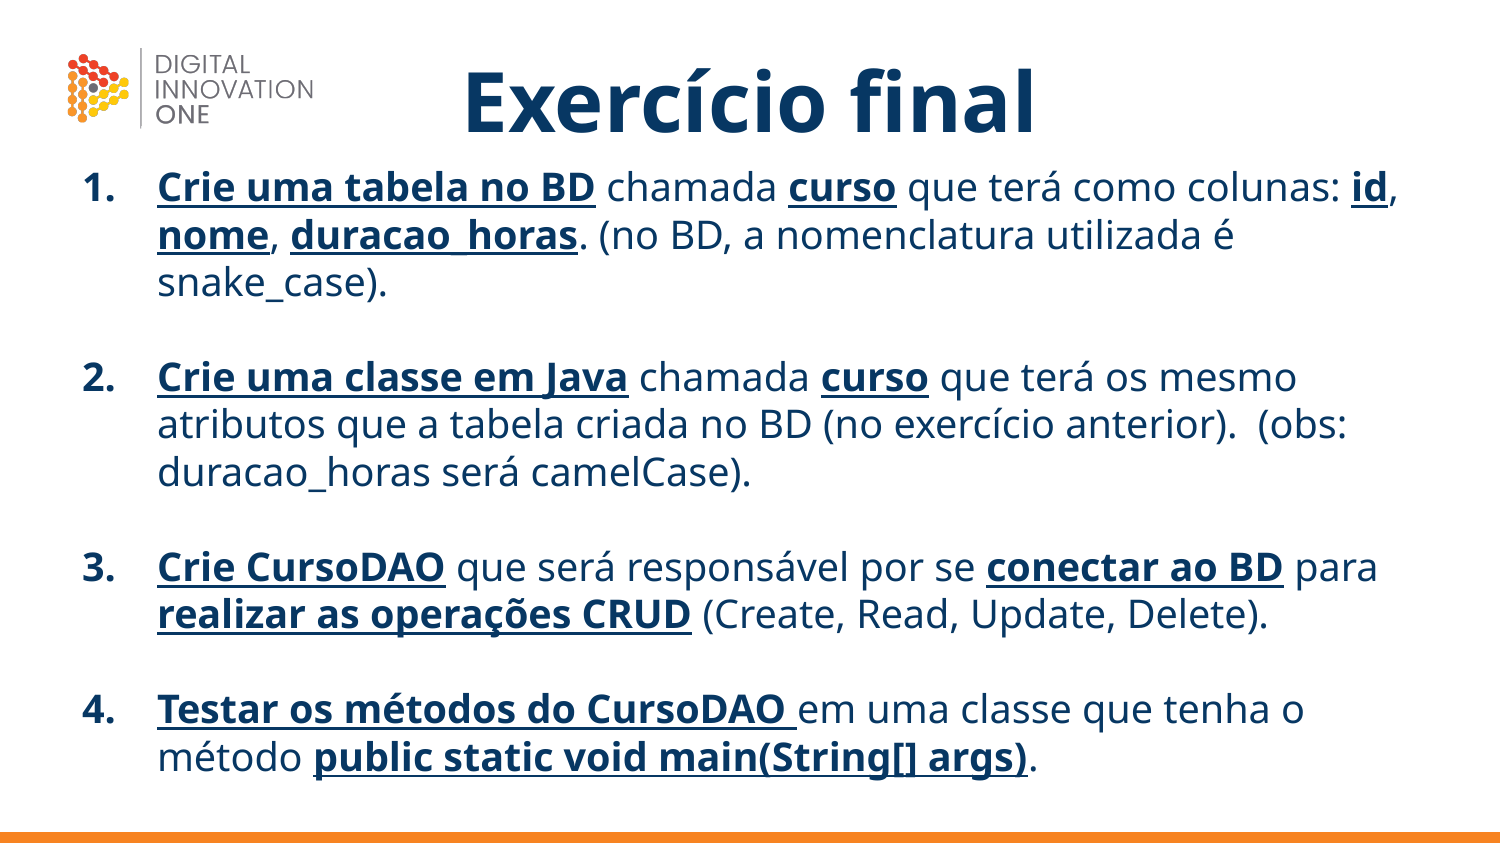

# Exercício final
Crie uma tabela no BD chamada curso que terá como colunas: id, nome, duracao_horas. (no BD, a nomenclatura utilizada é snake_case).
Crie uma classe em Java chamada curso que terá os mesmo atributos que a tabela criada no BD (no exercício anterior). (obs: duracao_horas será camelCase).
Crie CursoDAO que será responsável por se conectar ao BD para realizar as operações CRUD (Create, Read, Update, Delete).
Testar os métodos do CursoDAO em uma classe que tenha o método public static void main(String[] args).